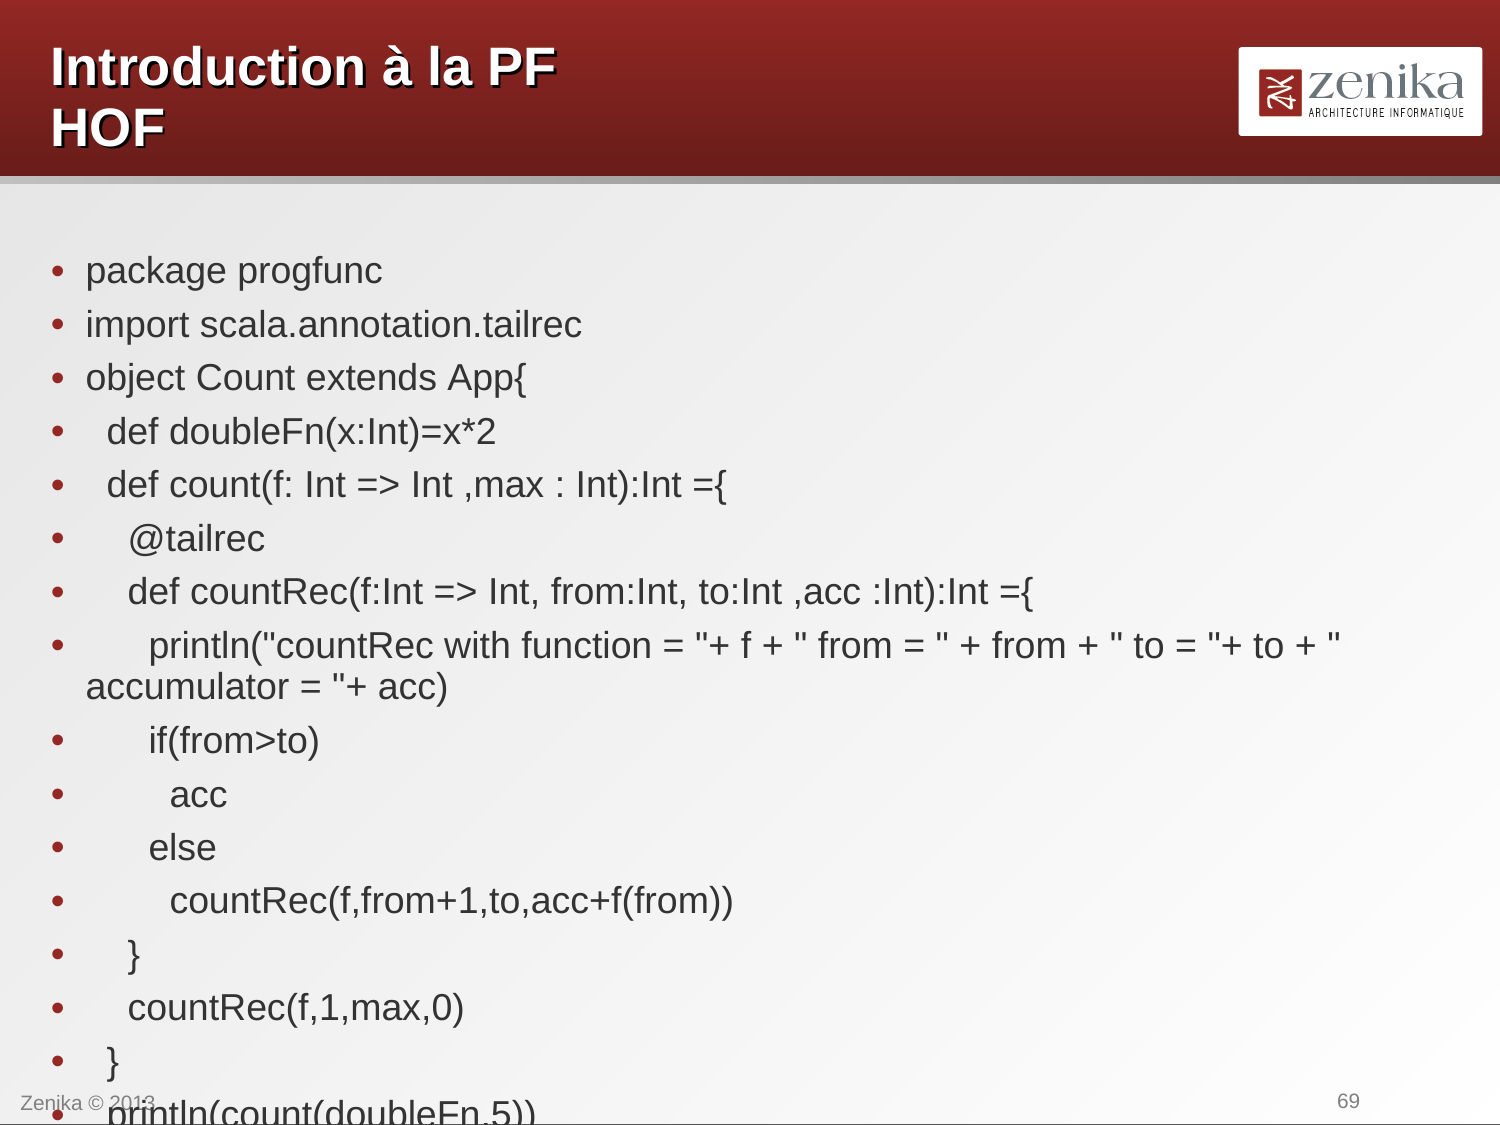

# Introduction à la PF HOF
package progfunc
import scala.annotation.tailrec
object Count extends App{
 def doubleFn(x:Int)=x*2
 def count(f: Int => Int ,max : Int):Int ={
 @tailrec
 def countRec(f:Int => Int, from:Int, to:Int ,acc :Int):Int ={
 println("countRec with function = "+ f + " from = " + from + " to = "+ to + " accumulator = "+ acc)
 if(from>to)
 acc
 else
 countRec(f,from+1,to,acc+f(from))
 }
 countRec(f,1,max,0)
 }
 println(count(doubleFn,5))
}